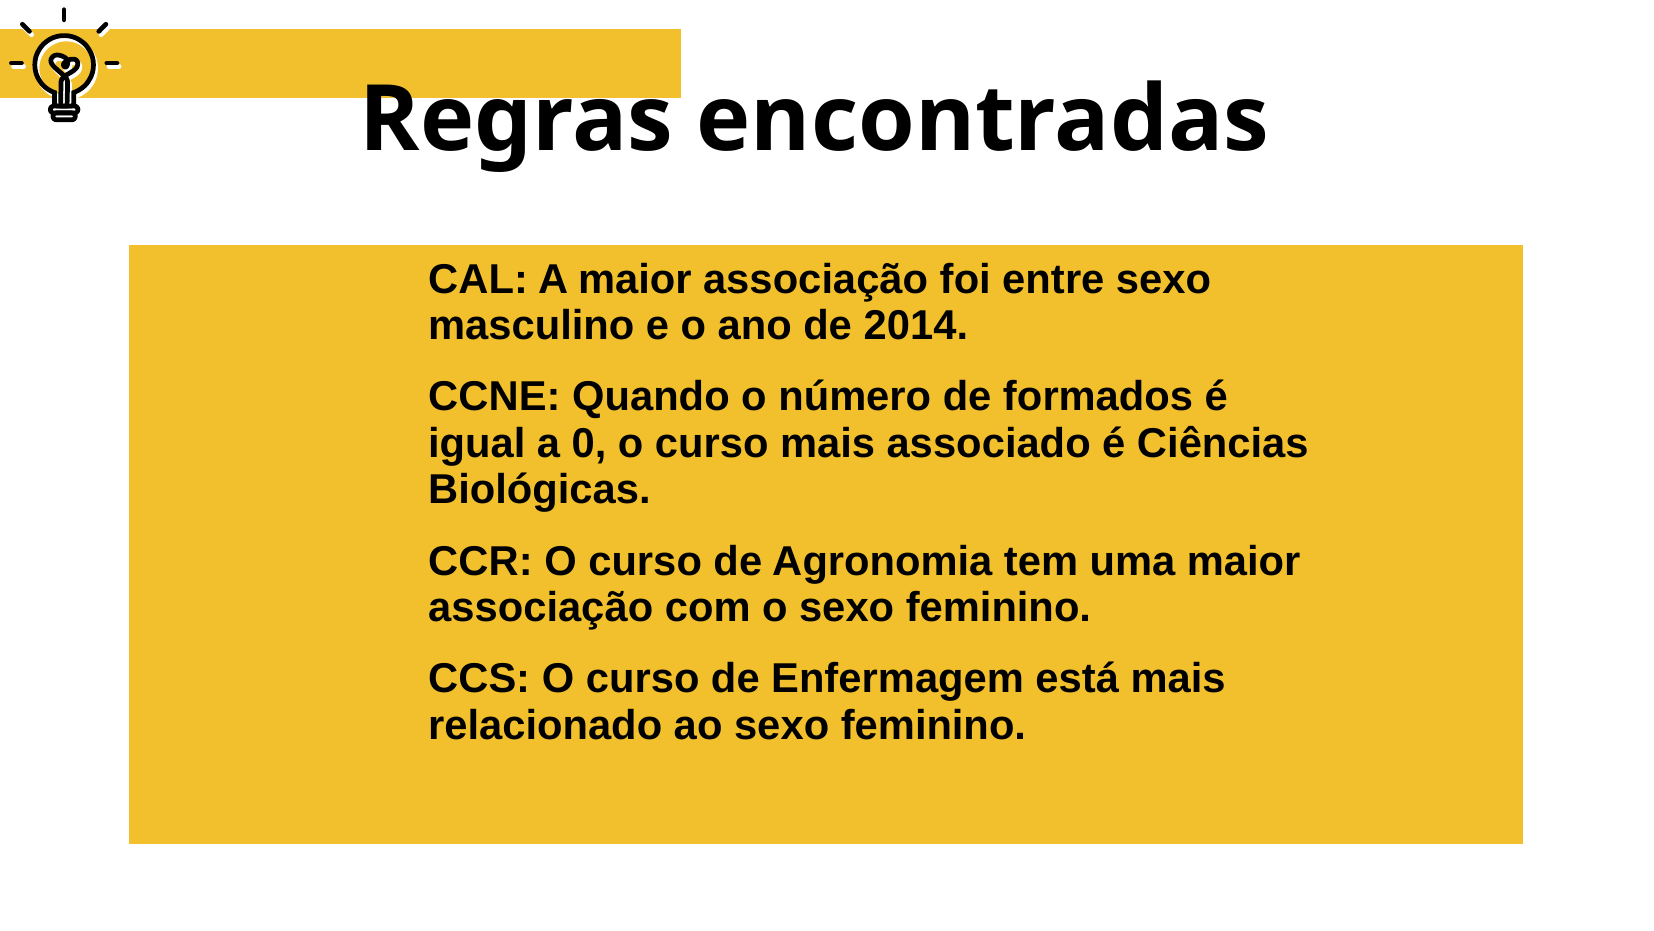

# Regras encontradas
CAL: A maior associação foi entre sexo masculino e o ano de 2014.
CCNE: Quando o número de formados é igual a 0, o curso mais associado é Ciências Biológicas.
CCR: O curso de Agronomia tem uma maior associação com o sexo feminino.
CCS: O curso de Enfermagem está mais relacionado ao sexo feminino.